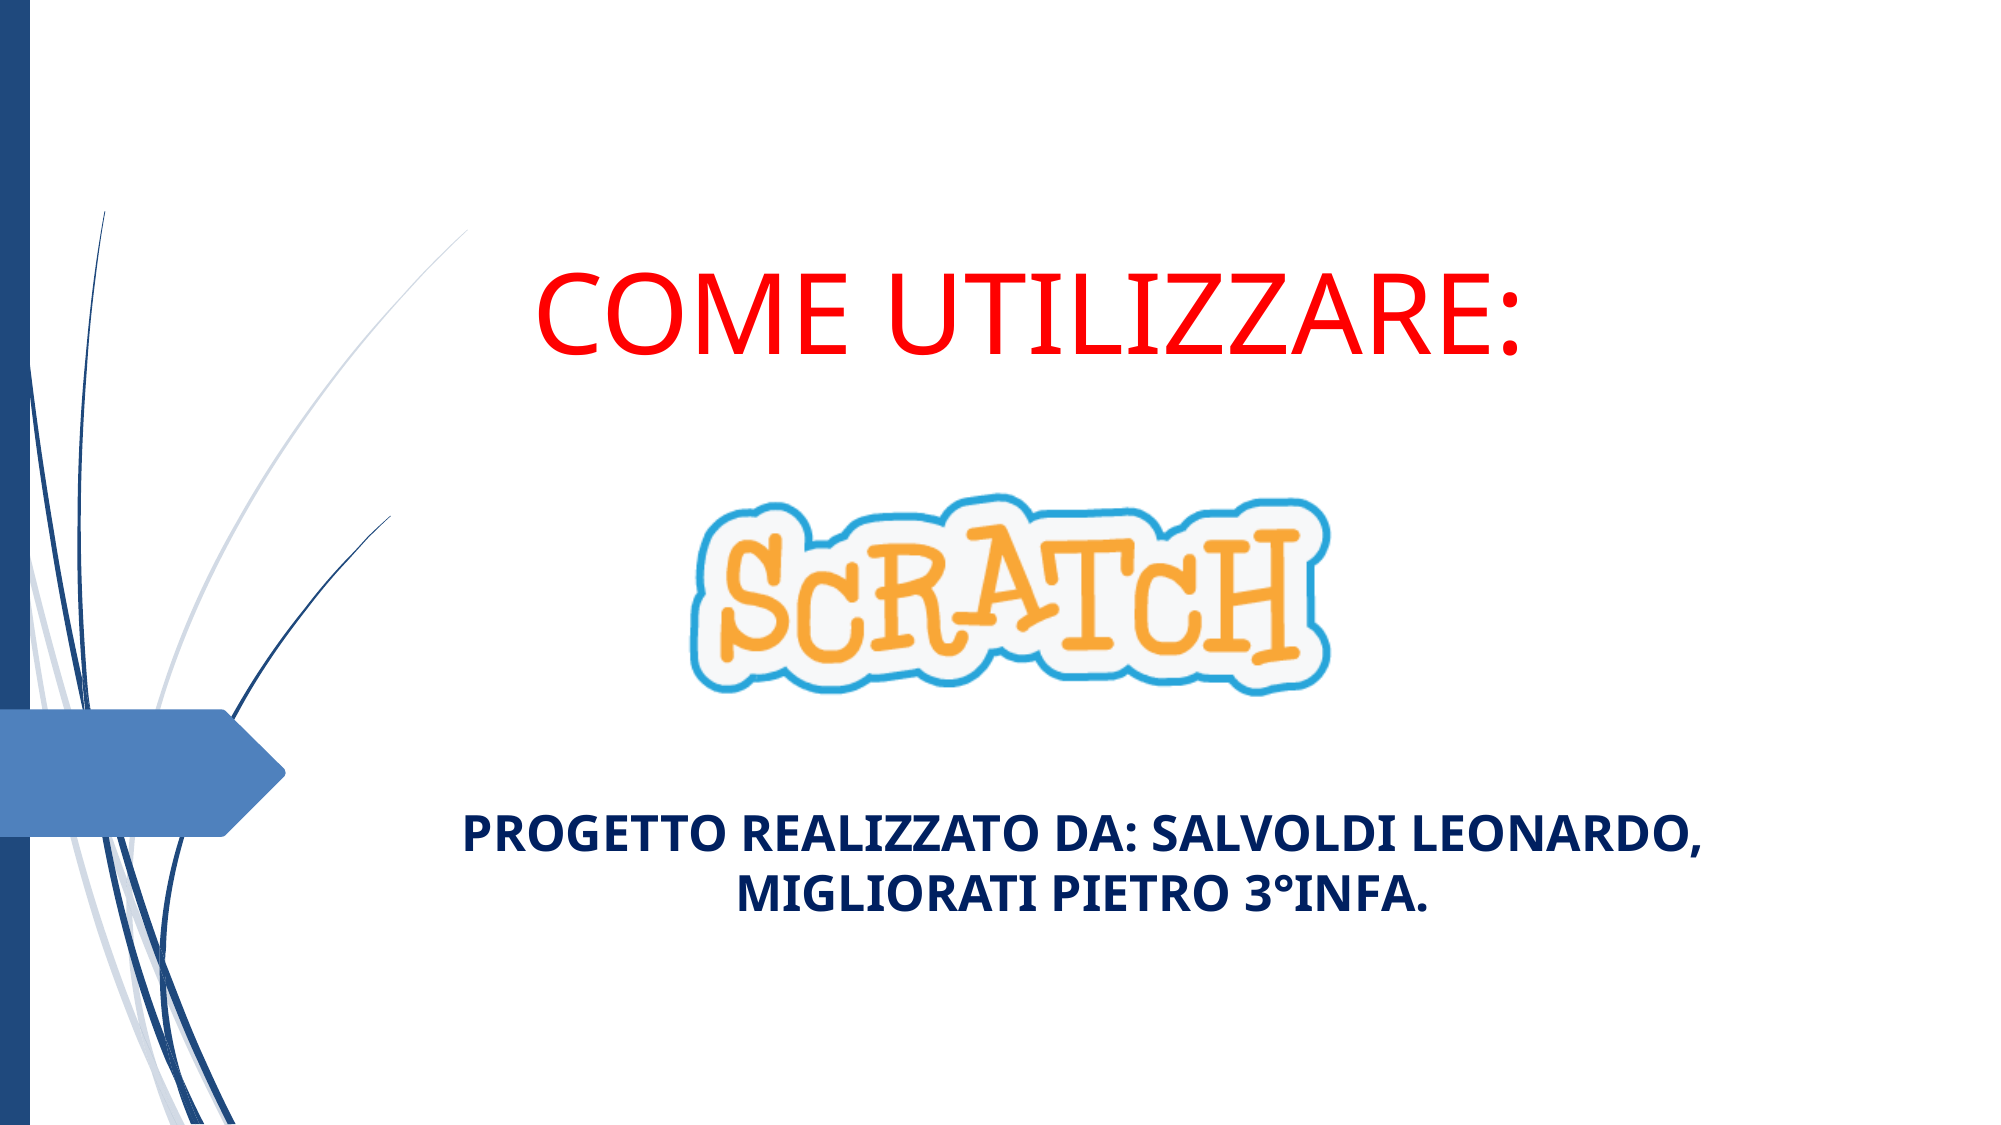

COME UTILIZZARE:
PROGETTO REALIZZATO DA: SALVOLDI LEONARDO, MIGLIORATI PIETRO 3°INFA.